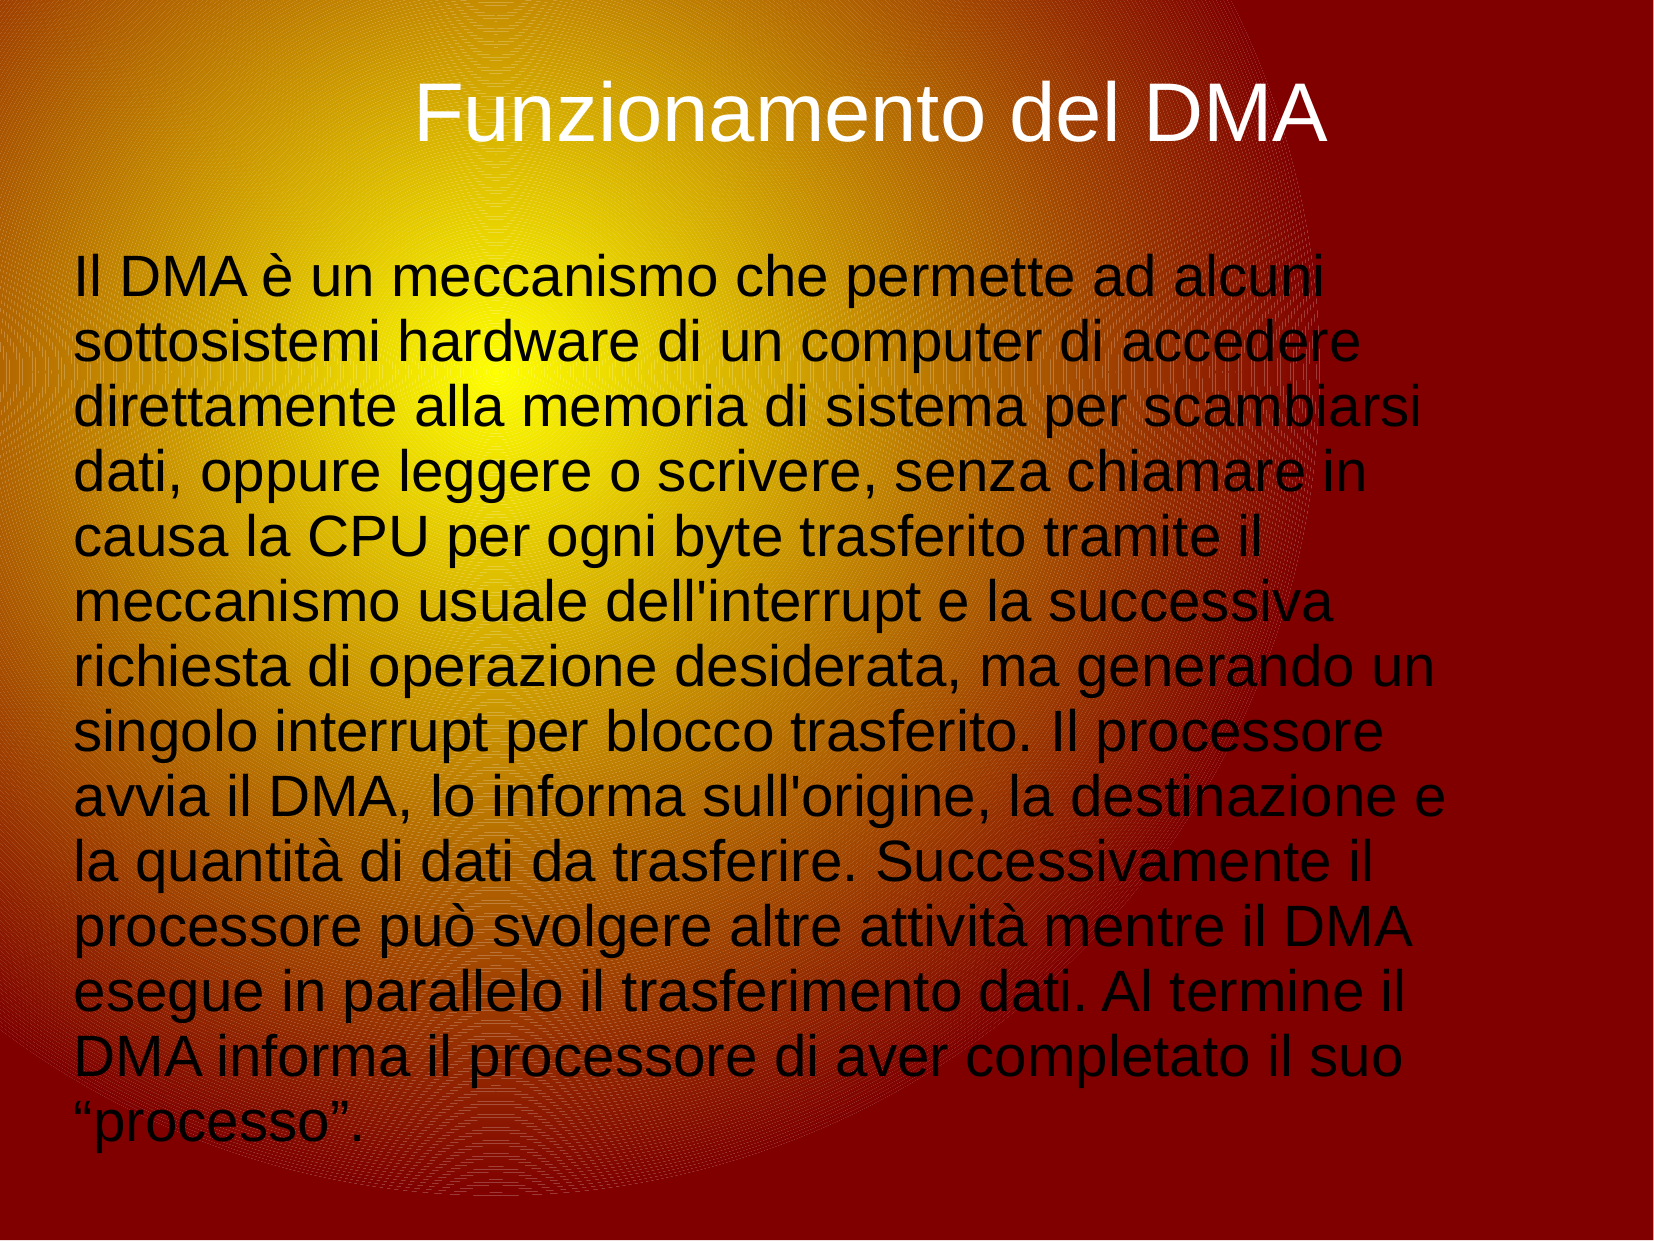

Funzionamento del DMA
Il DMA è un meccanismo che permette ad alcuni sottosistemi hardware di un computer di accedere direttamente alla memoria di sistema per scambiarsi dati, oppure leggere o scrivere, senza chiamare in causa la CPU per ogni byte trasferito tramite il meccanismo usuale dell'interrupt e la successiva richiesta di operazione desiderata, ma generando un singolo interrupt per blocco trasferito. Il processore avvia il DMA, lo informa sull'origine, la destinazione e la quantità di dati da trasferire. Successivamente il processore può svolgere altre attività mentre il DMA esegue in parallelo il trasferimento dati. Al termine il DMA informa il processore di aver completato il suo “processo”.